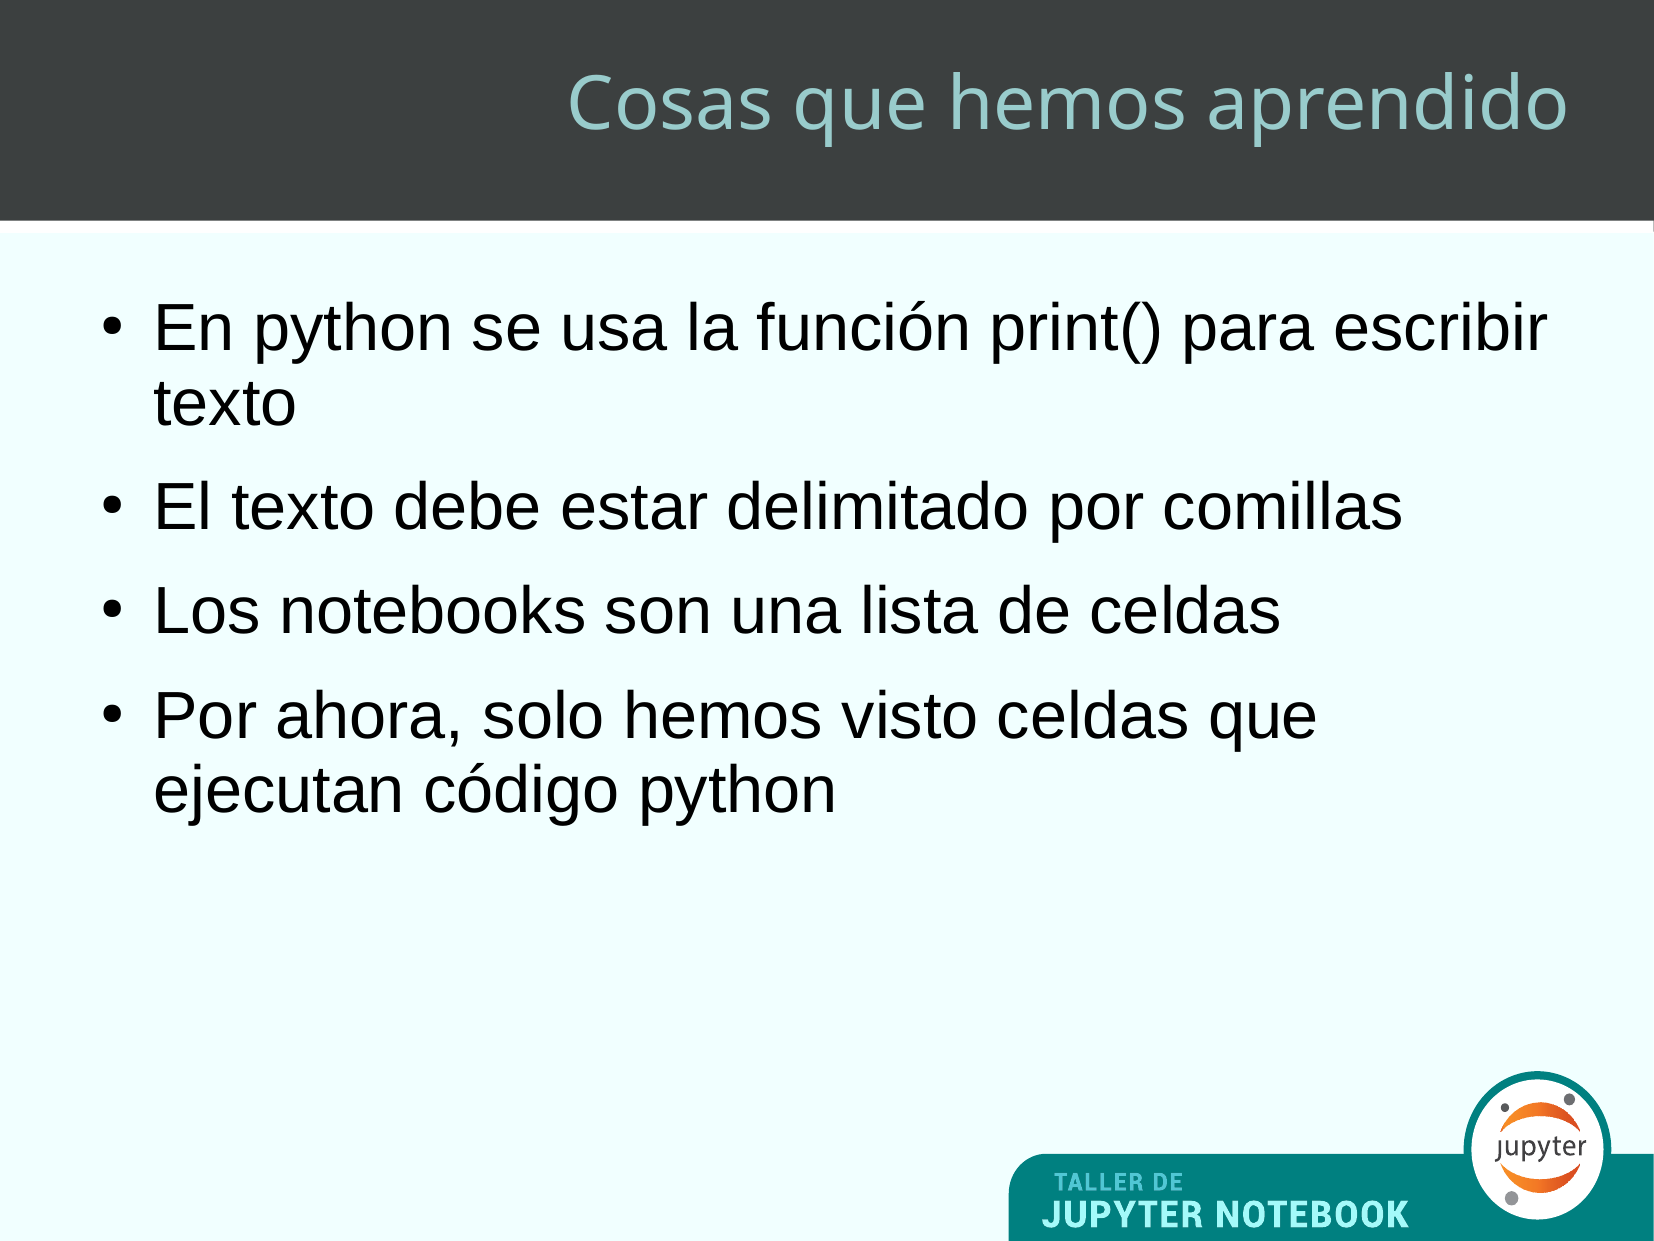

# Cosas que hemos aprendido
En python se usa la función print() para escribir texto
El texto debe estar delimitado por comillas
Los notebooks son una lista de celdas
Por ahora, solo hemos visto celdas que ejecutan código python